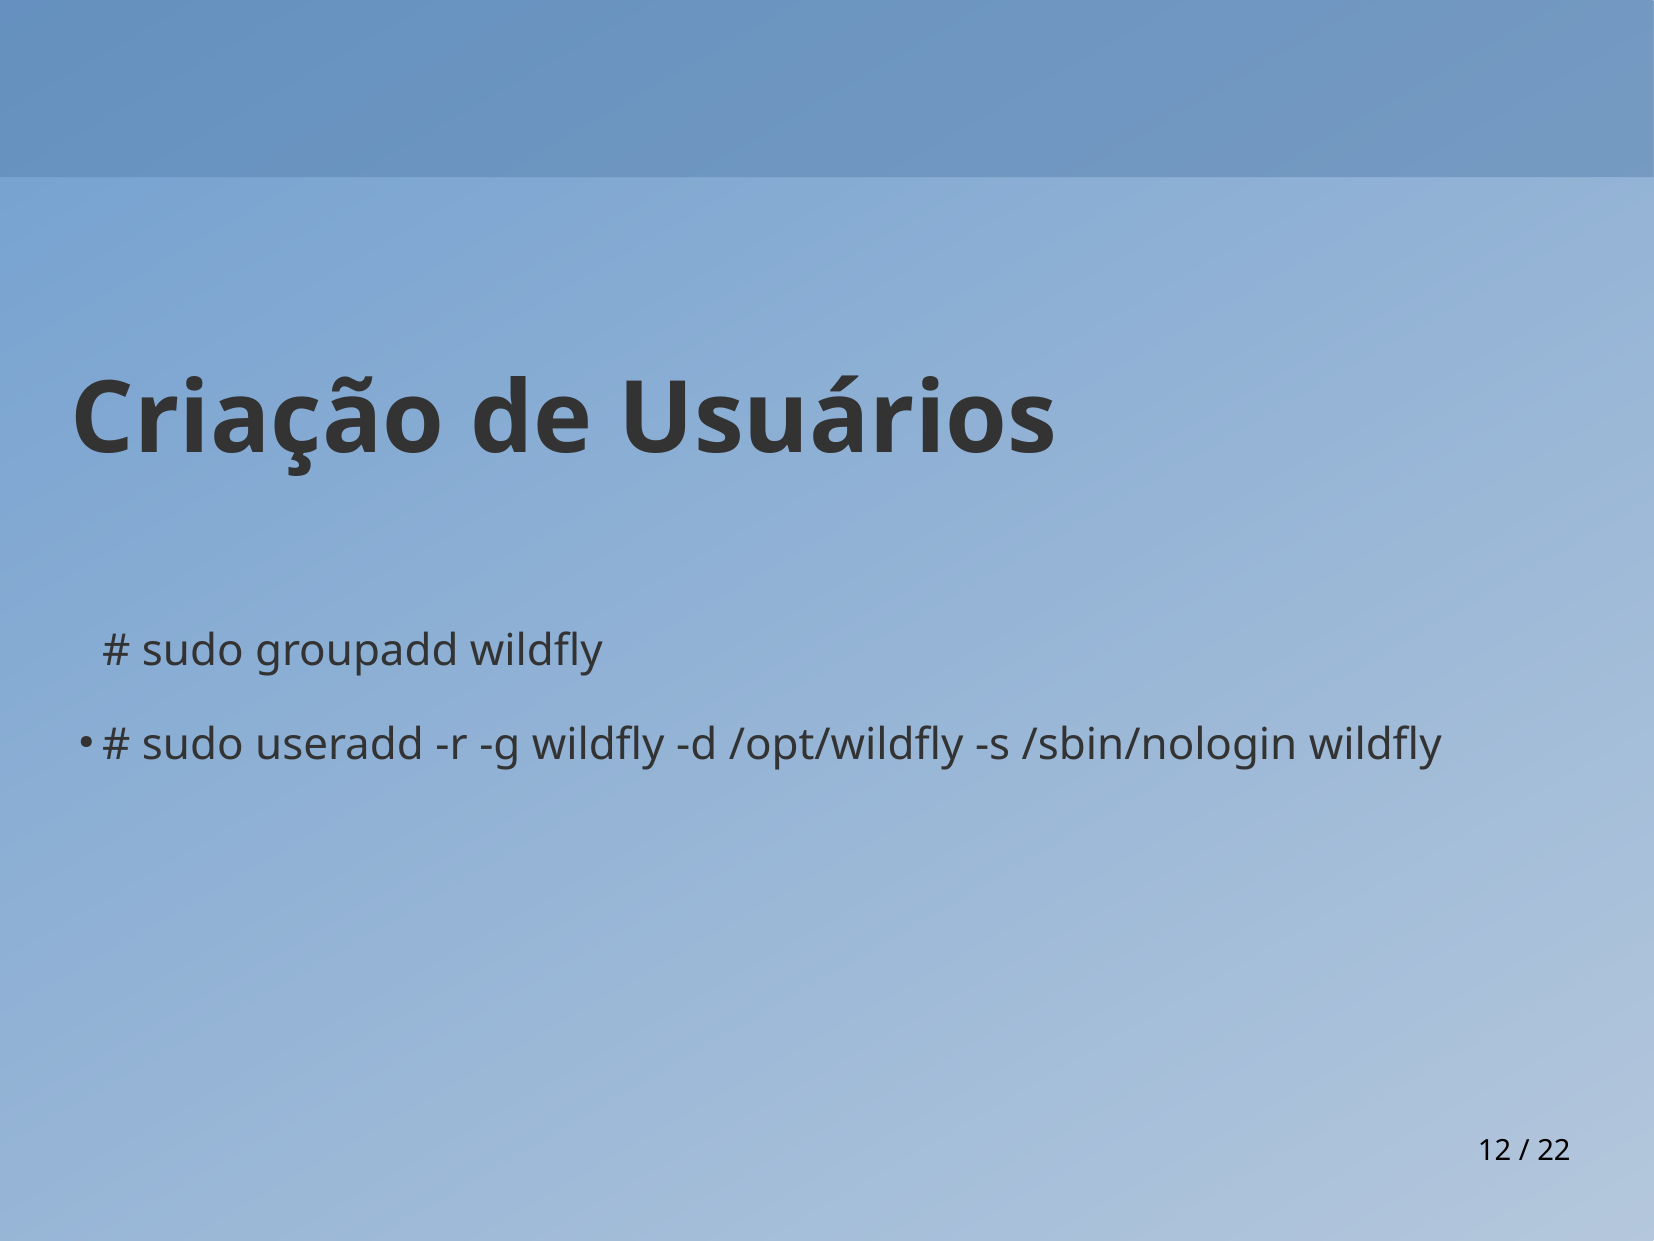

# Criação de Usuários
# sudo groupadd wildfly
# sudo useradd -r -g wildfly -d /opt/wildfly -s /sbin/nologin wildfly
12